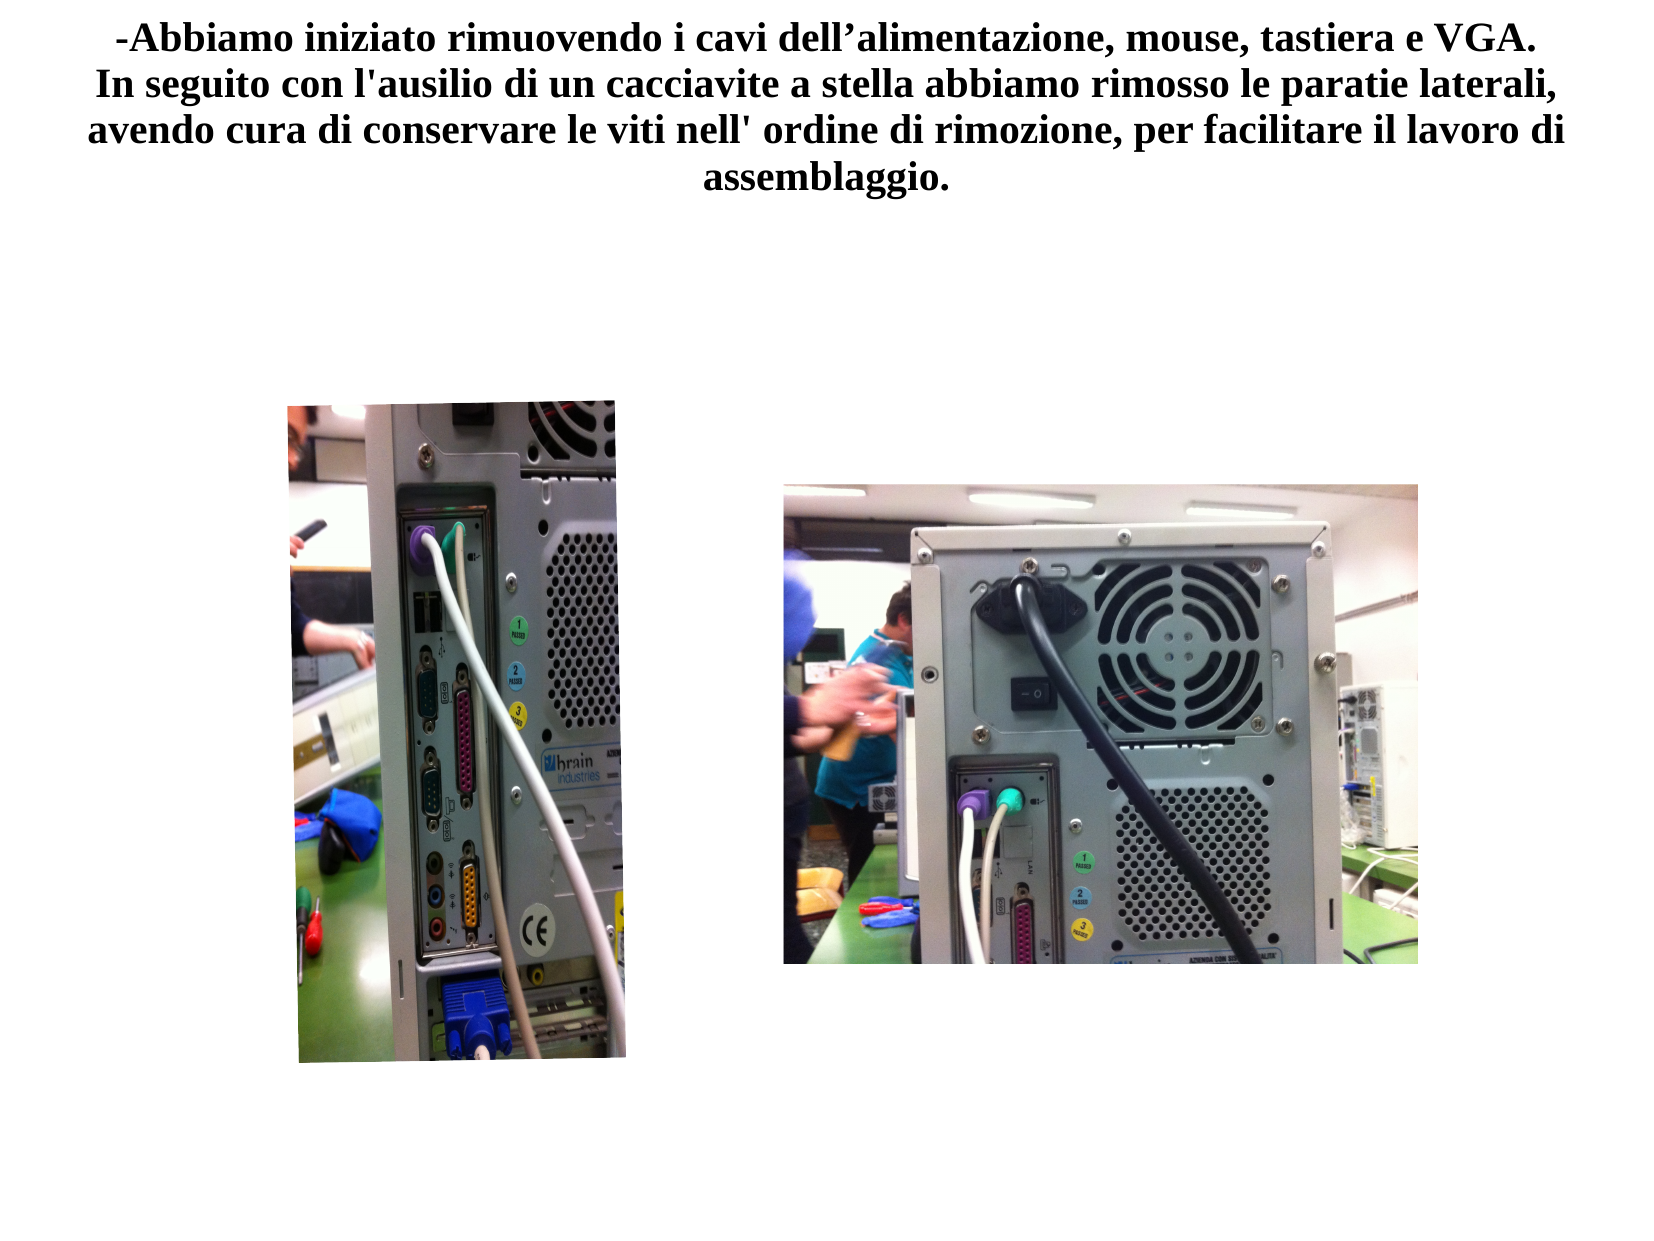

# -Abbiamo iniziato rimuovendo i cavi dell’alimentazione, mouse, tastiera e VGA. In seguito con l'ausilio di un cacciavite a stella abbiamo rimosso le paratie laterali, avendo cura di conservare le viti nell' ordine di rimozione, per facilitare il lavoro di assemblaggio.